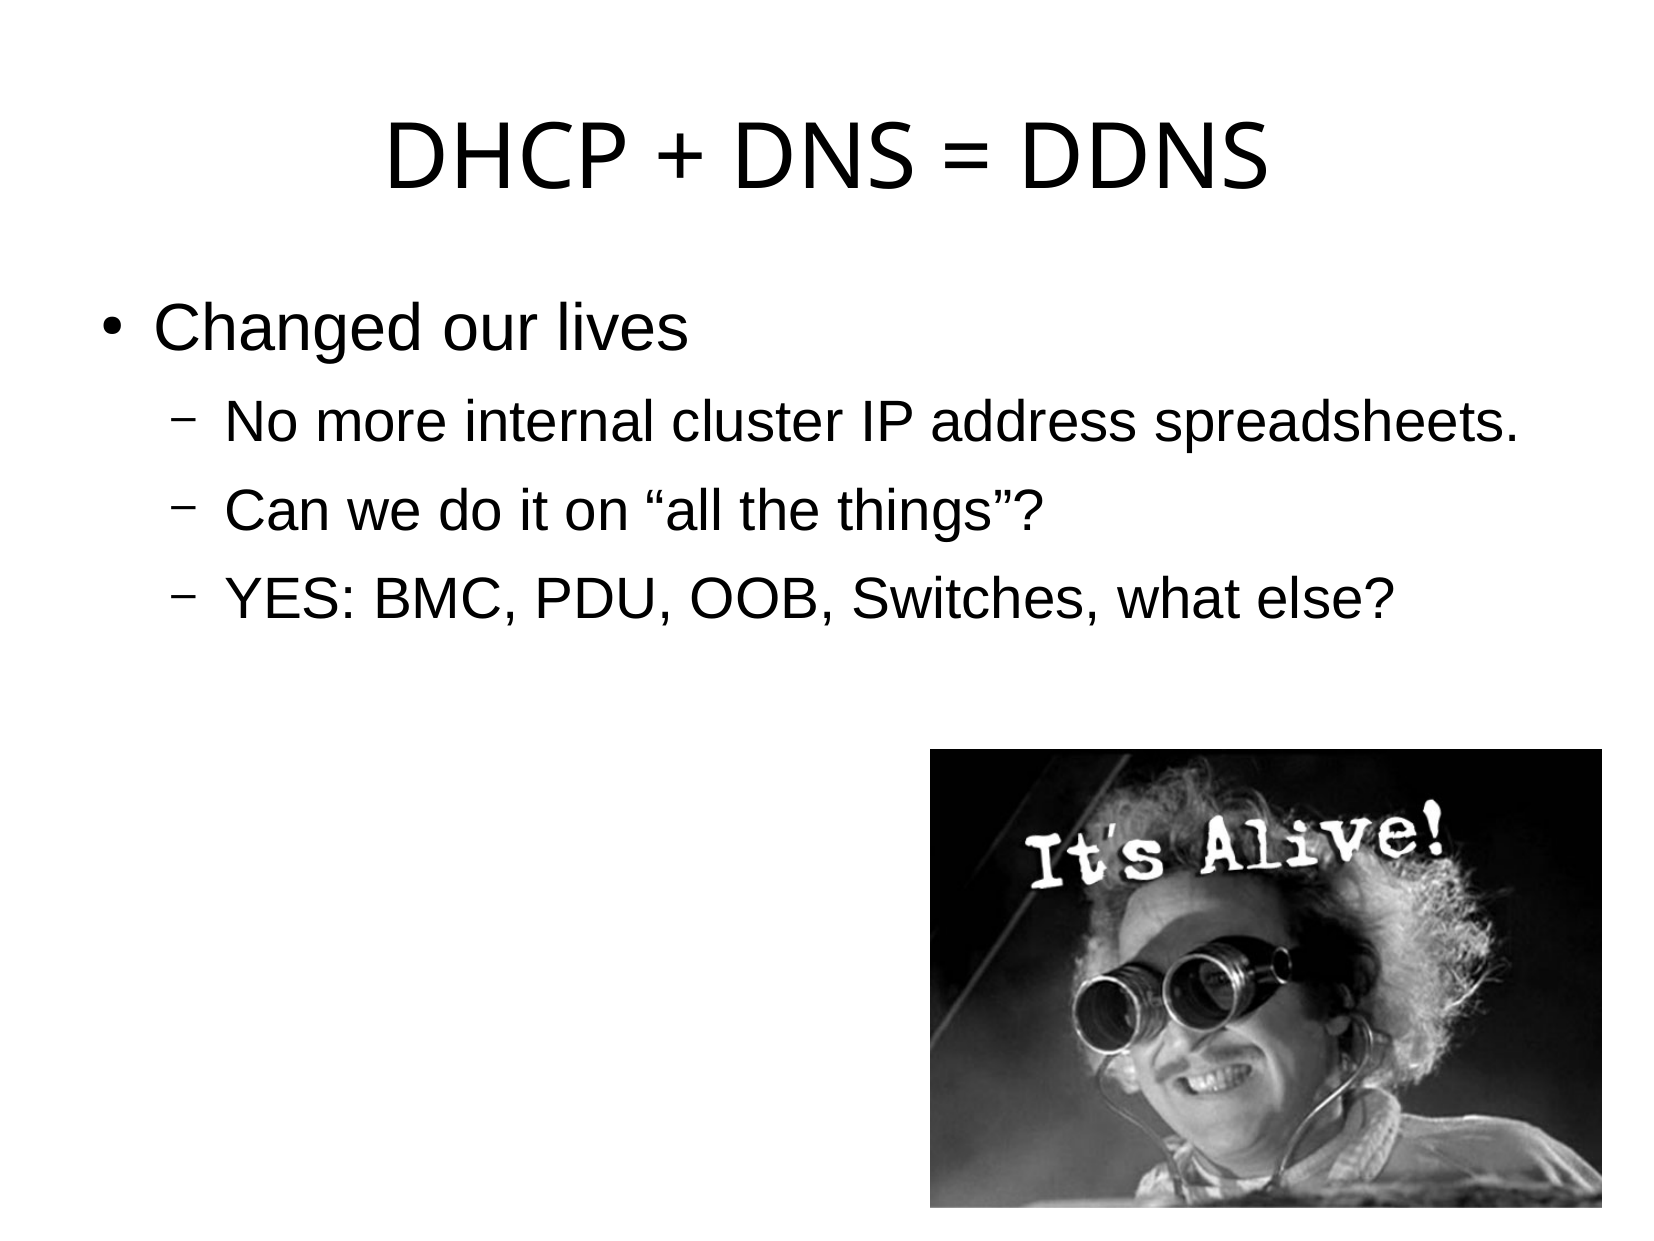

# DHCP + DNS = DDNS
Changed our lives
No more internal cluster IP address spreadsheets.
Can we do it on “all the things”?
YES: BMC, PDU, OOB, Switches, what else?